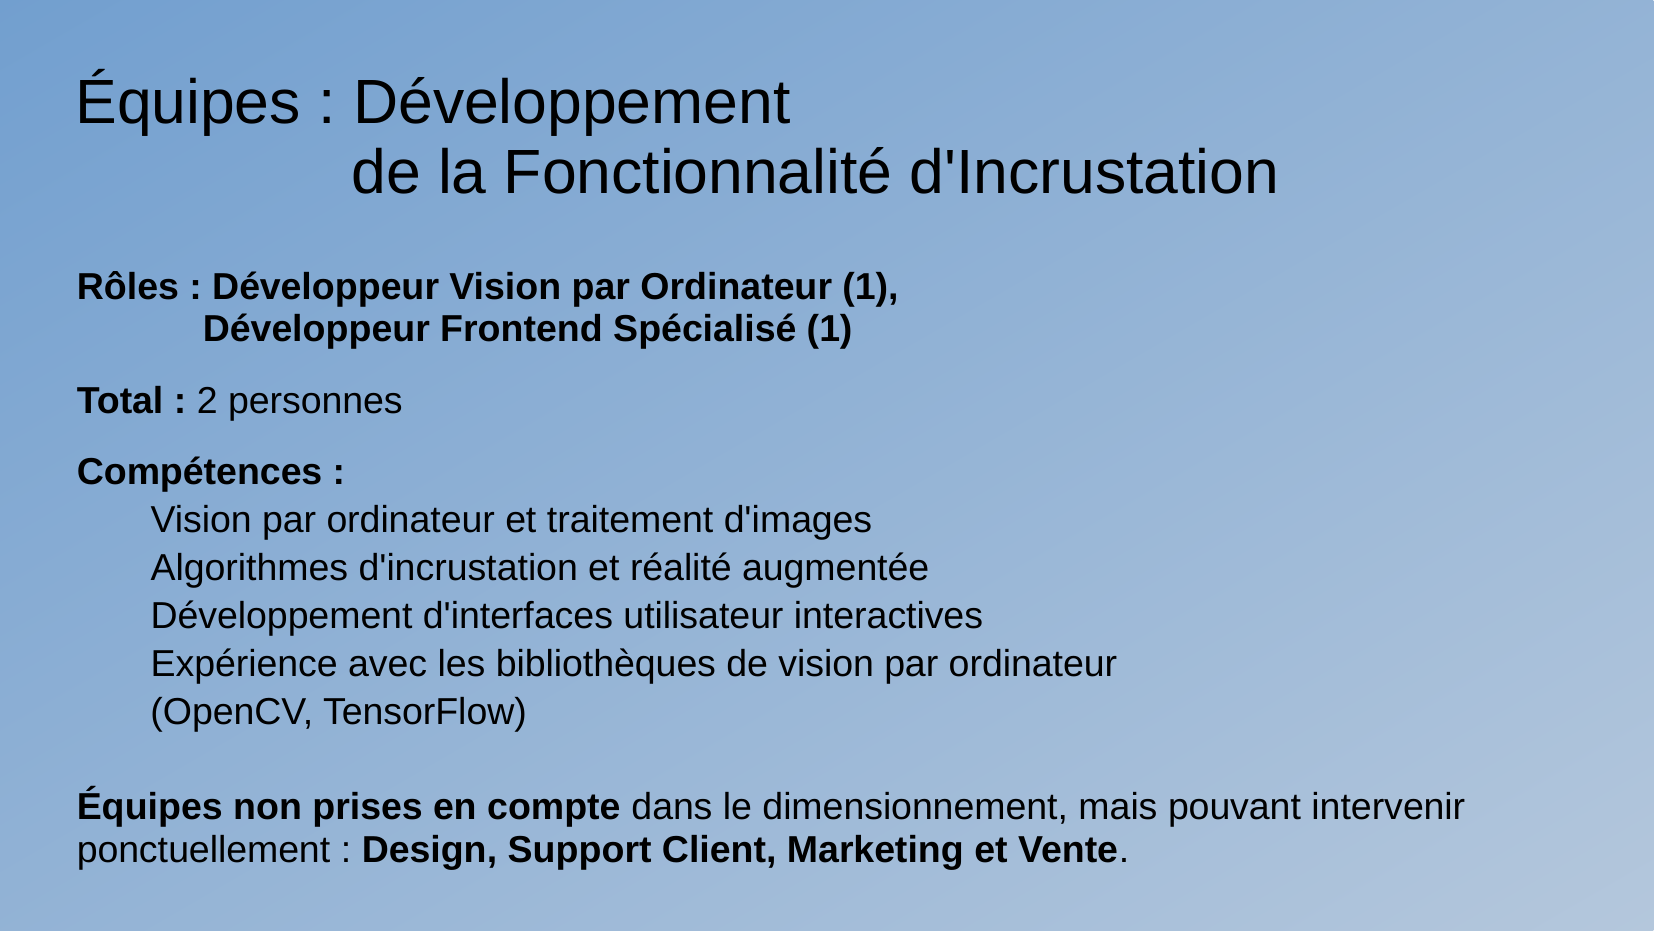

# Équipes : Développement de la Fonctionnalité d'Incrustation
Rôles : Développeur Vision par Ordinateur (1),
 Développeur Frontend Spécialisé (1)
Total : 2 personnes
Compétences :
	Vision par ordinateur et traitement d'images
	Algorithmes d'incrustation et réalité augmentée
	Développement d'interfaces utilisateur interactives
	Expérience avec les bibliothèques de vision par ordinateur
 (OpenCV, TensorFlow)
Équipes non prises en compte dans le dimensionnement, mais pouvant intervenir ponctuellement : Design, Support Client, Marketing et Vente.